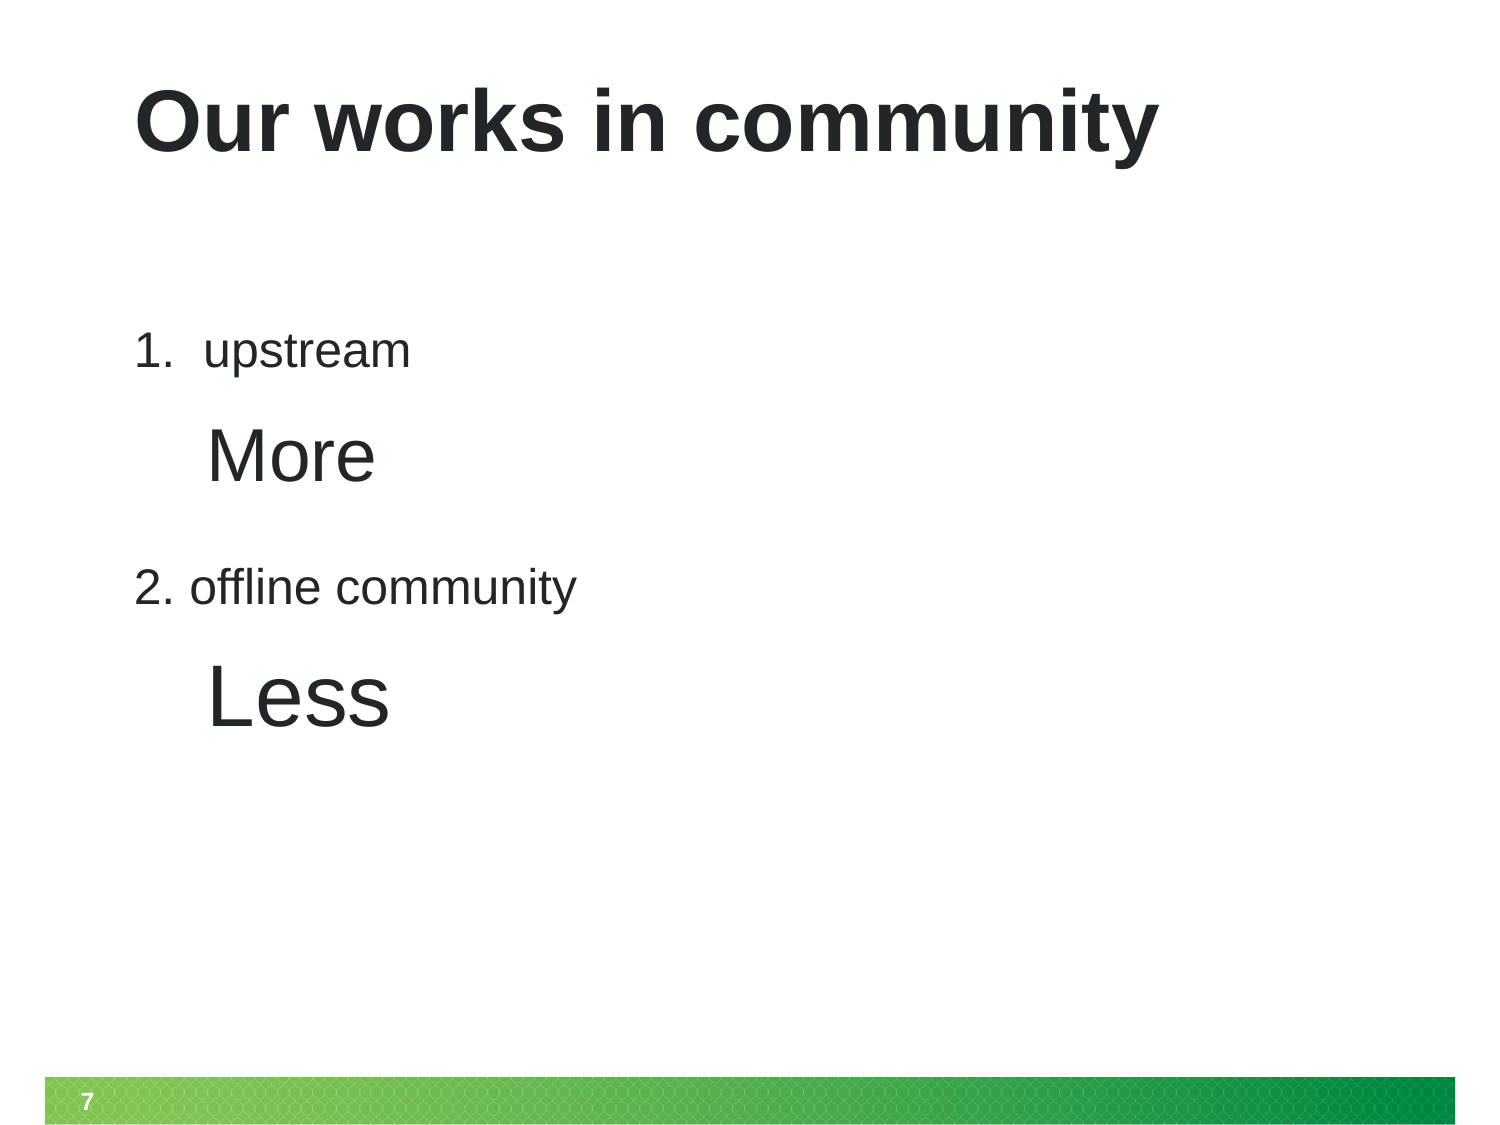

# Our works in community
1. upstream
 More
2. offline community
 Less